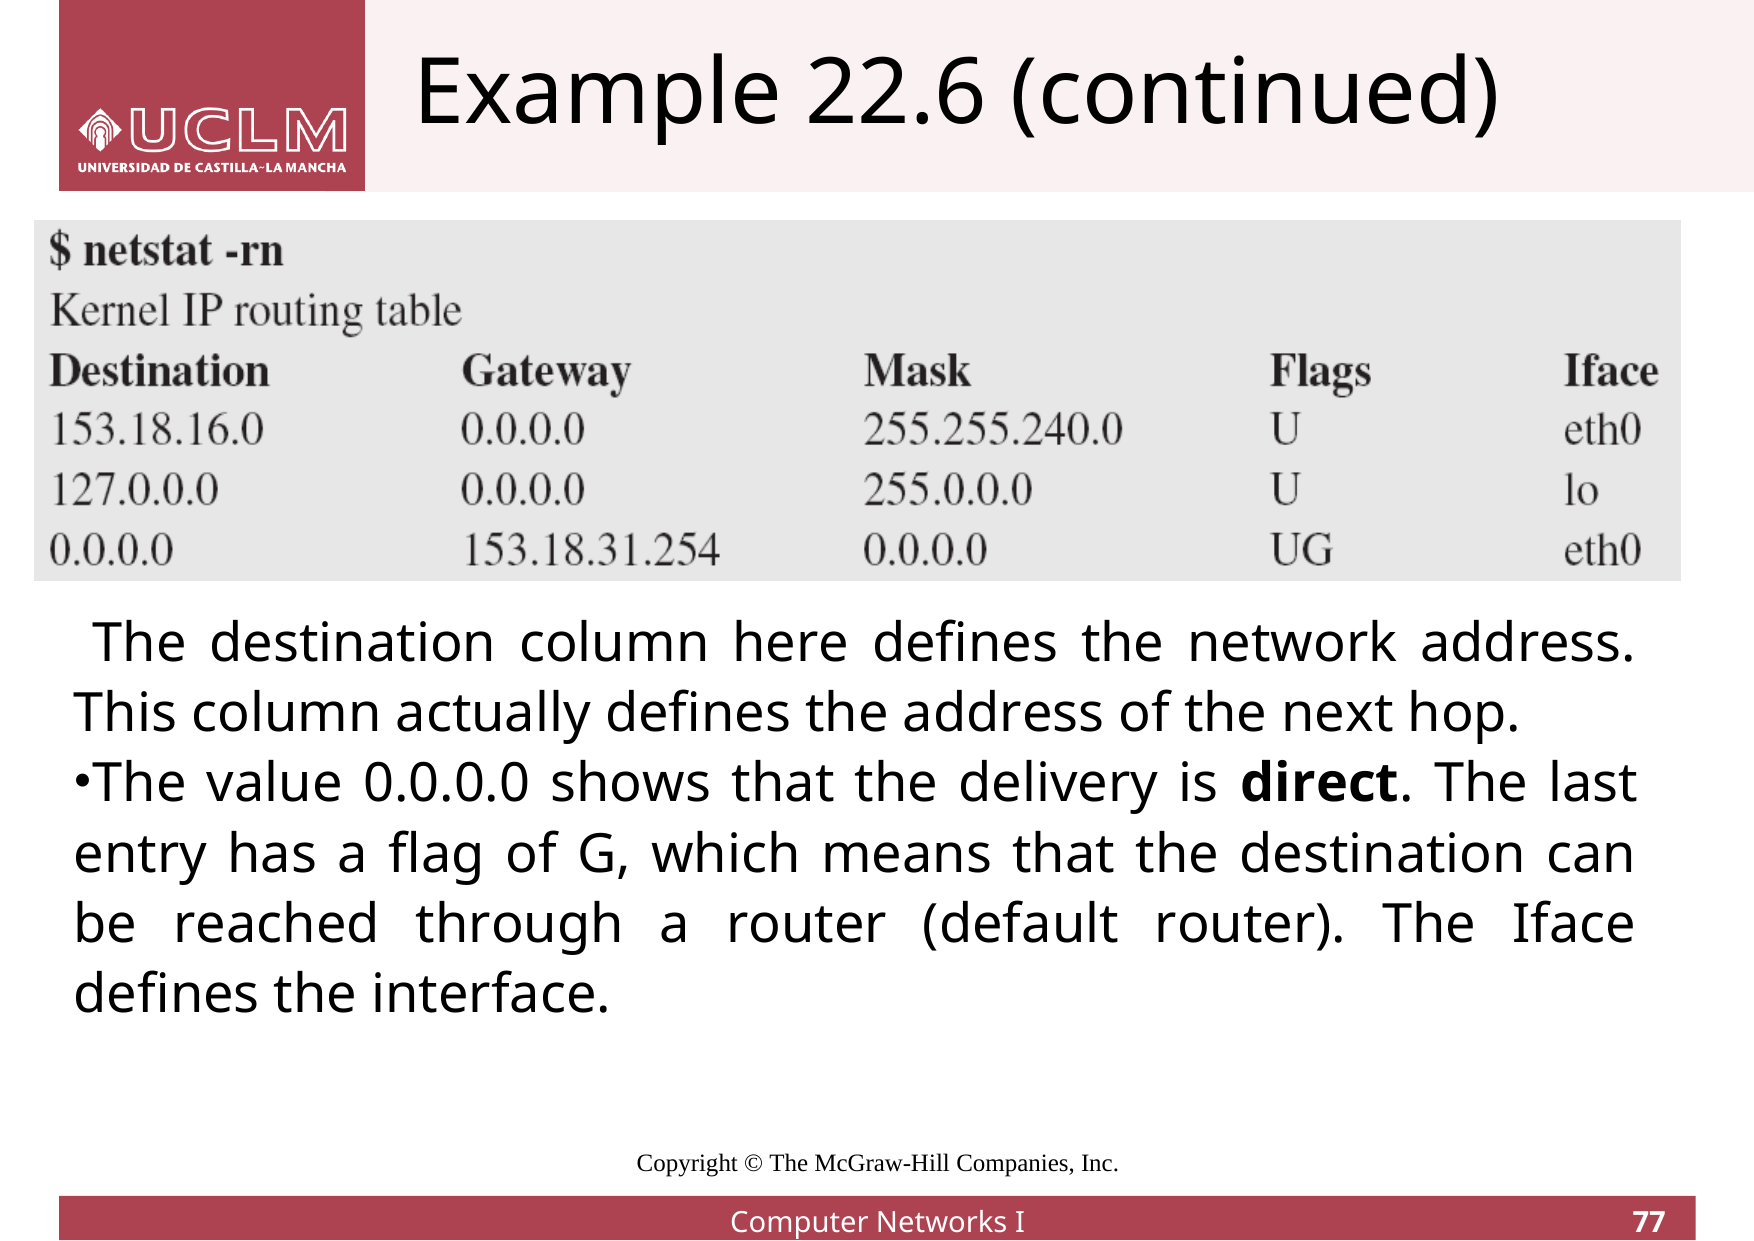

# Example 22.6 (continued)
The destination column here defines the network address. This column actually defines the address of the next hop.
The value 0.0.0.0 shows that the delivery is direct. The last entry has a flag of G, which means that the destination can be reached through a router (default router). The Iface defines the interface.
Copyright © The McGraw-Hill Companies, Inc.
Computer Networks I
77